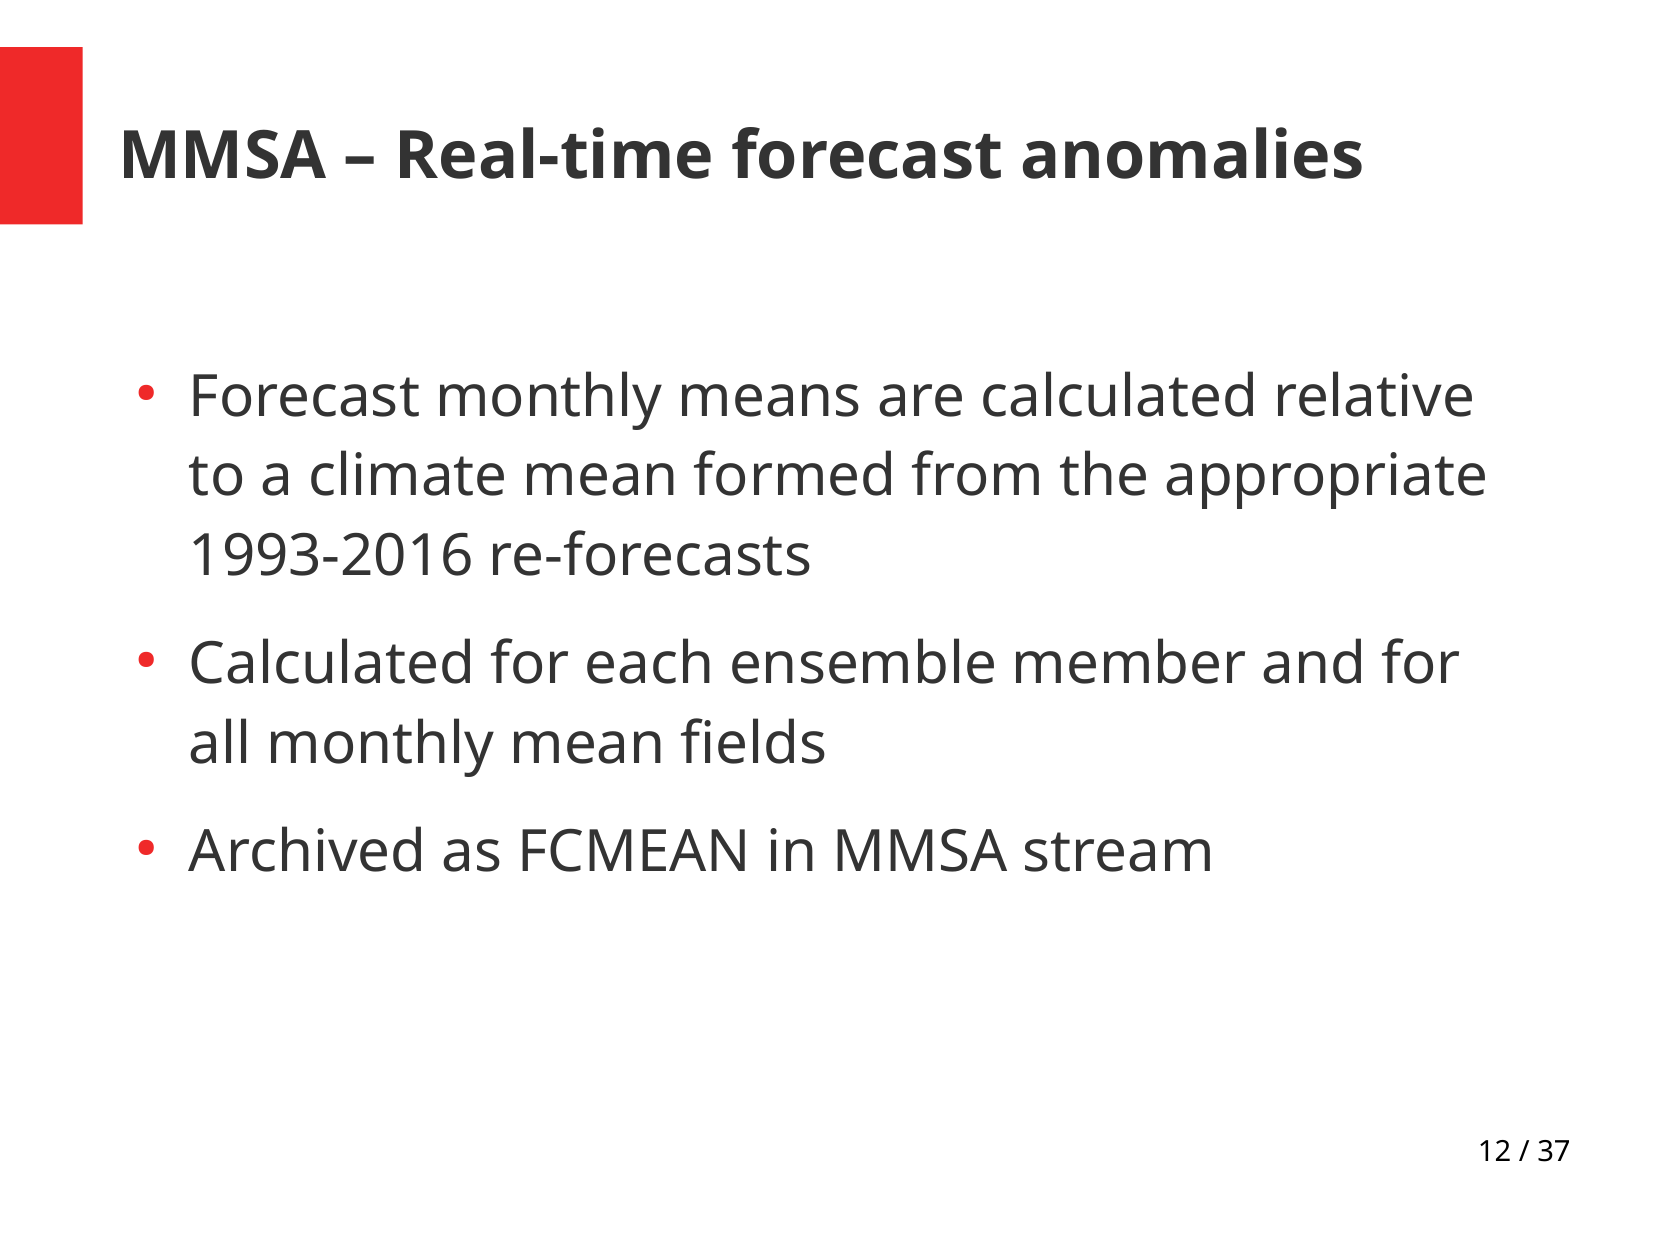

# MMSA – Real-time forecast anomalies
Forecast monthly means are calculated relative to a climate mean formed from the appropriate 1993-2016 re-forecasts
Calculated for each ensemble member and for all monthly mean fields
Archived as FCMEAN in MMSA stream
12